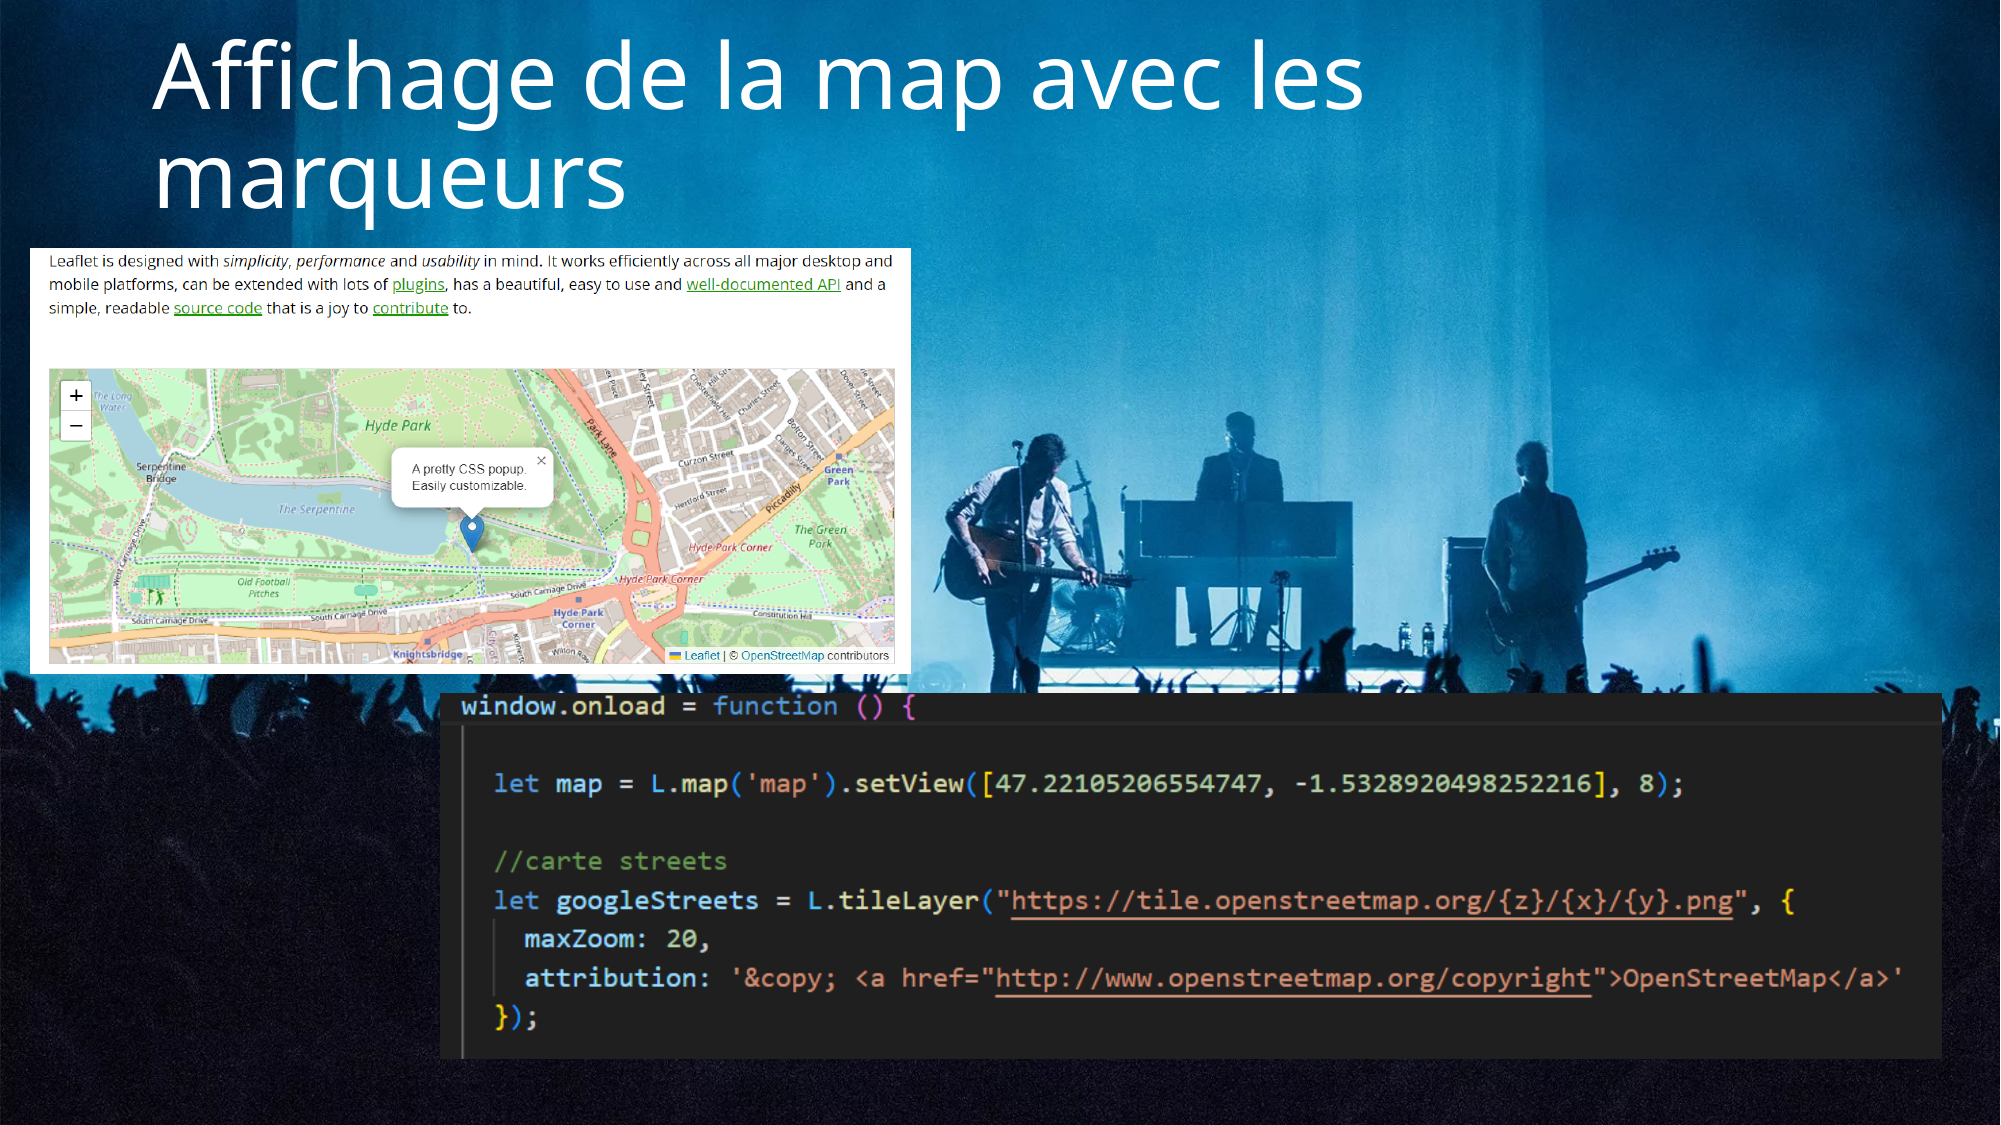

# Affichage de la map avec les 					 marqueurs